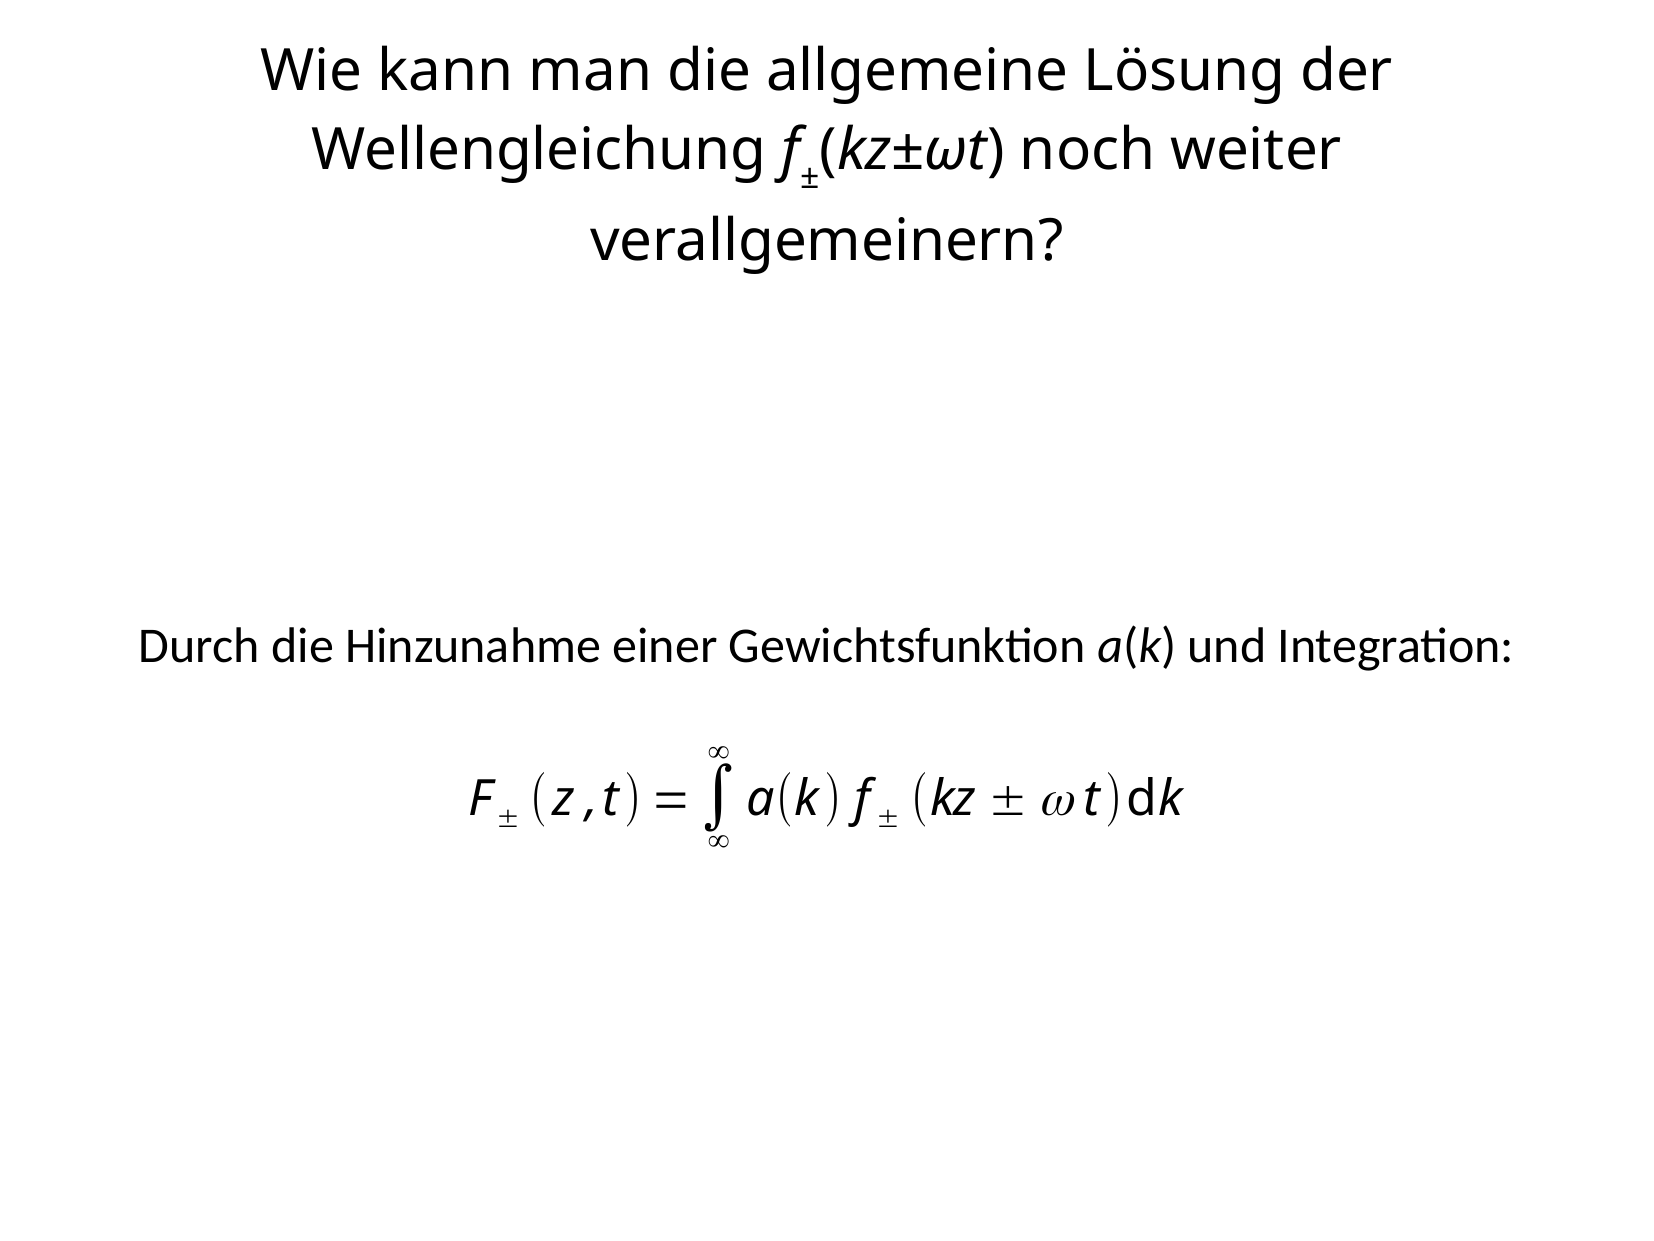

# Wie kann man die allgemeine Lösung der Wellengleichung f±(kz±ωt) noch weiter verallgemeinern?
Durch die Hinzunahme einer Gewichtsfunktion a(k) und Integration: